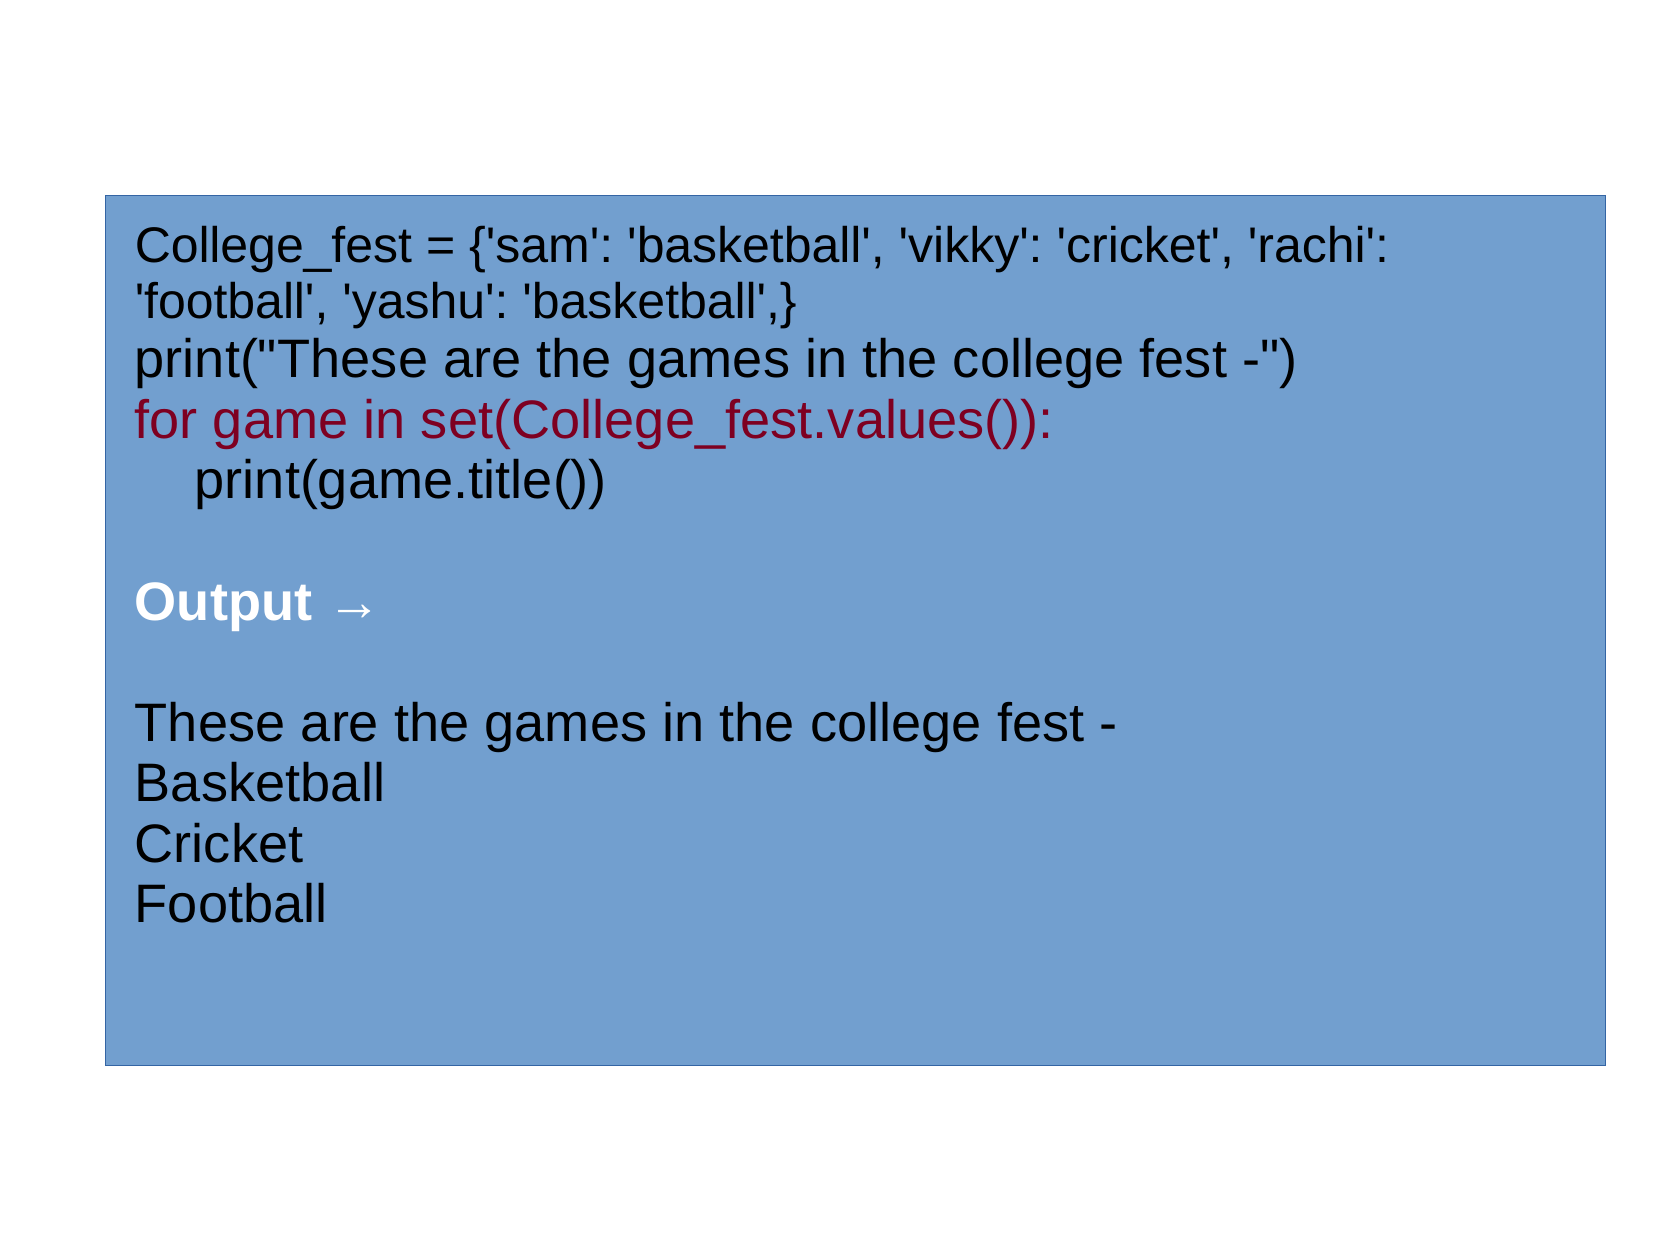

College_fest = {'sam': 'basketball', 'vikky': 'cricket', 'rachi': 'football', 'yashu': 'basketball',}
print("These are the games in the college fest -")
for game in set(College_fest.values()):
 print(game.title())
Output →
These are the games in the college fest -
Basketball
Cricket
Football